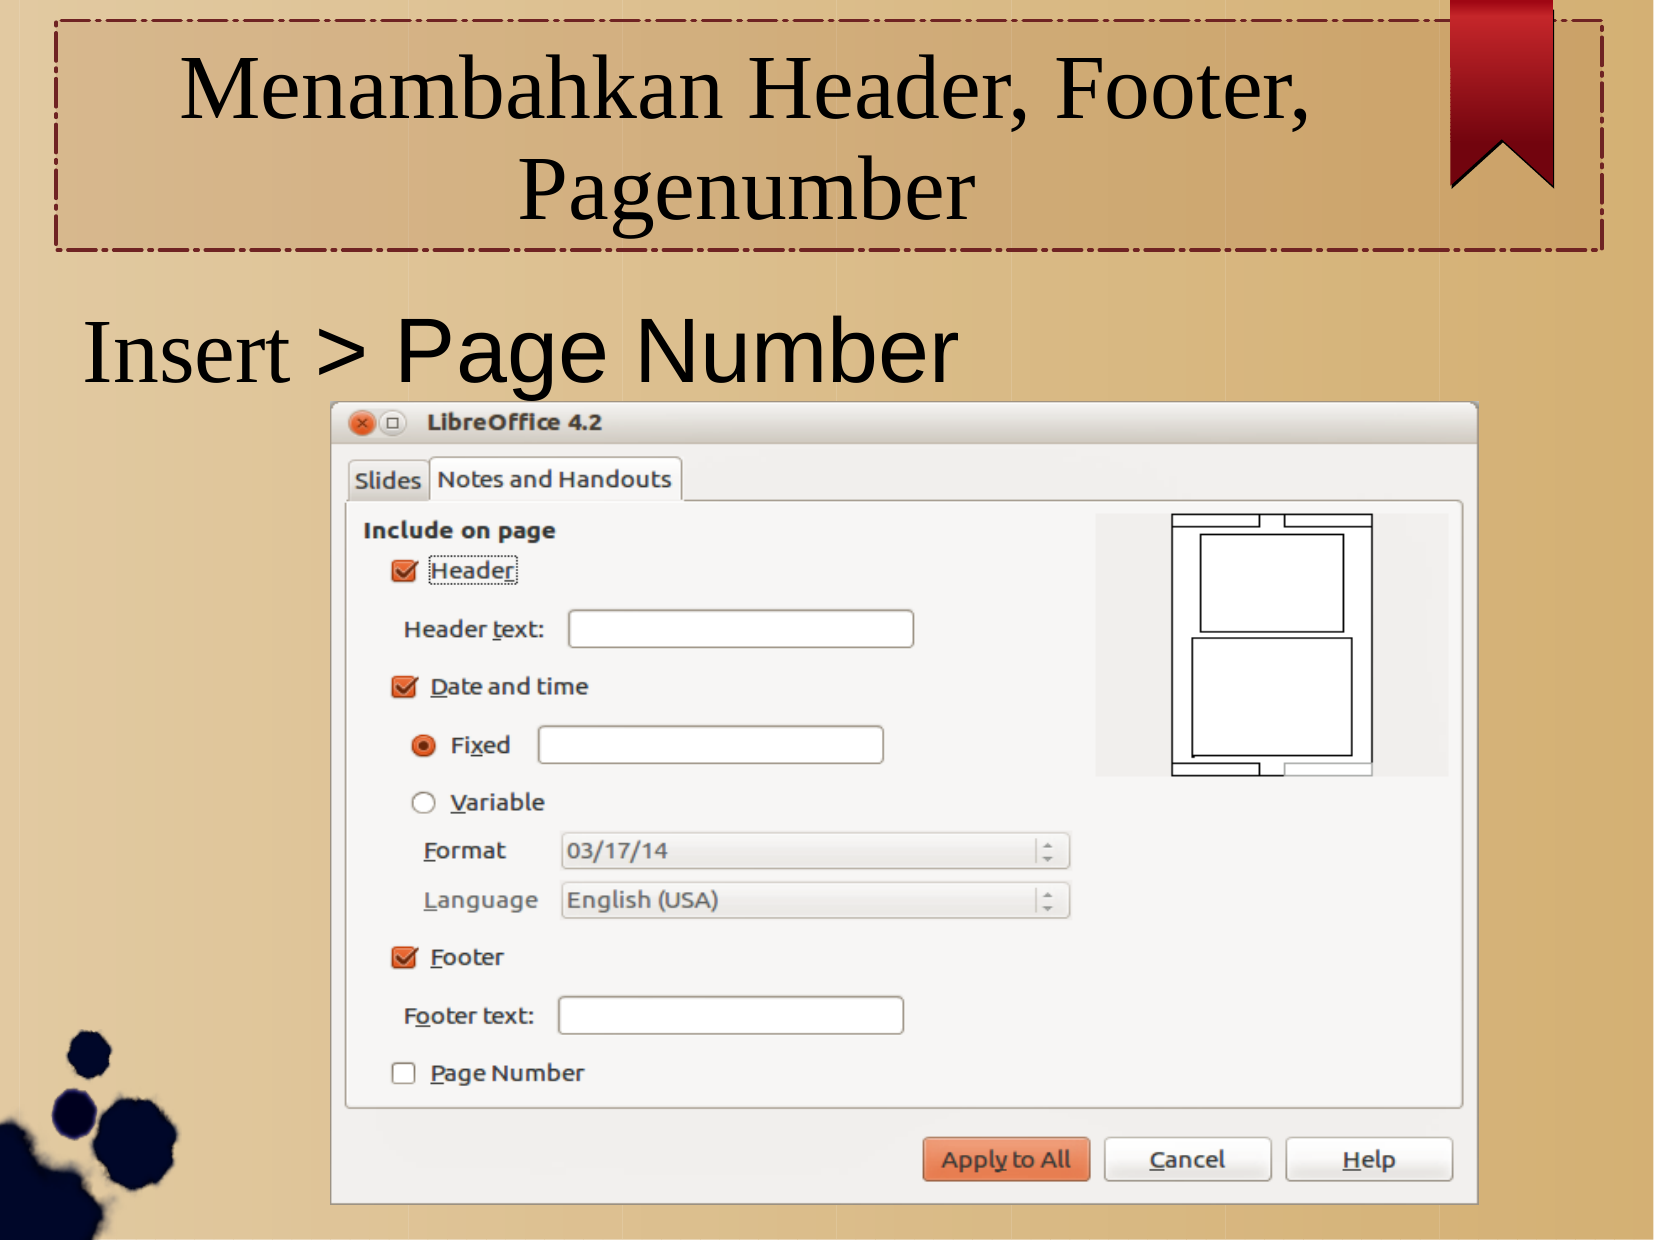

# Menambahkan Header, Footer, Pagenumber
Insert > Page Number